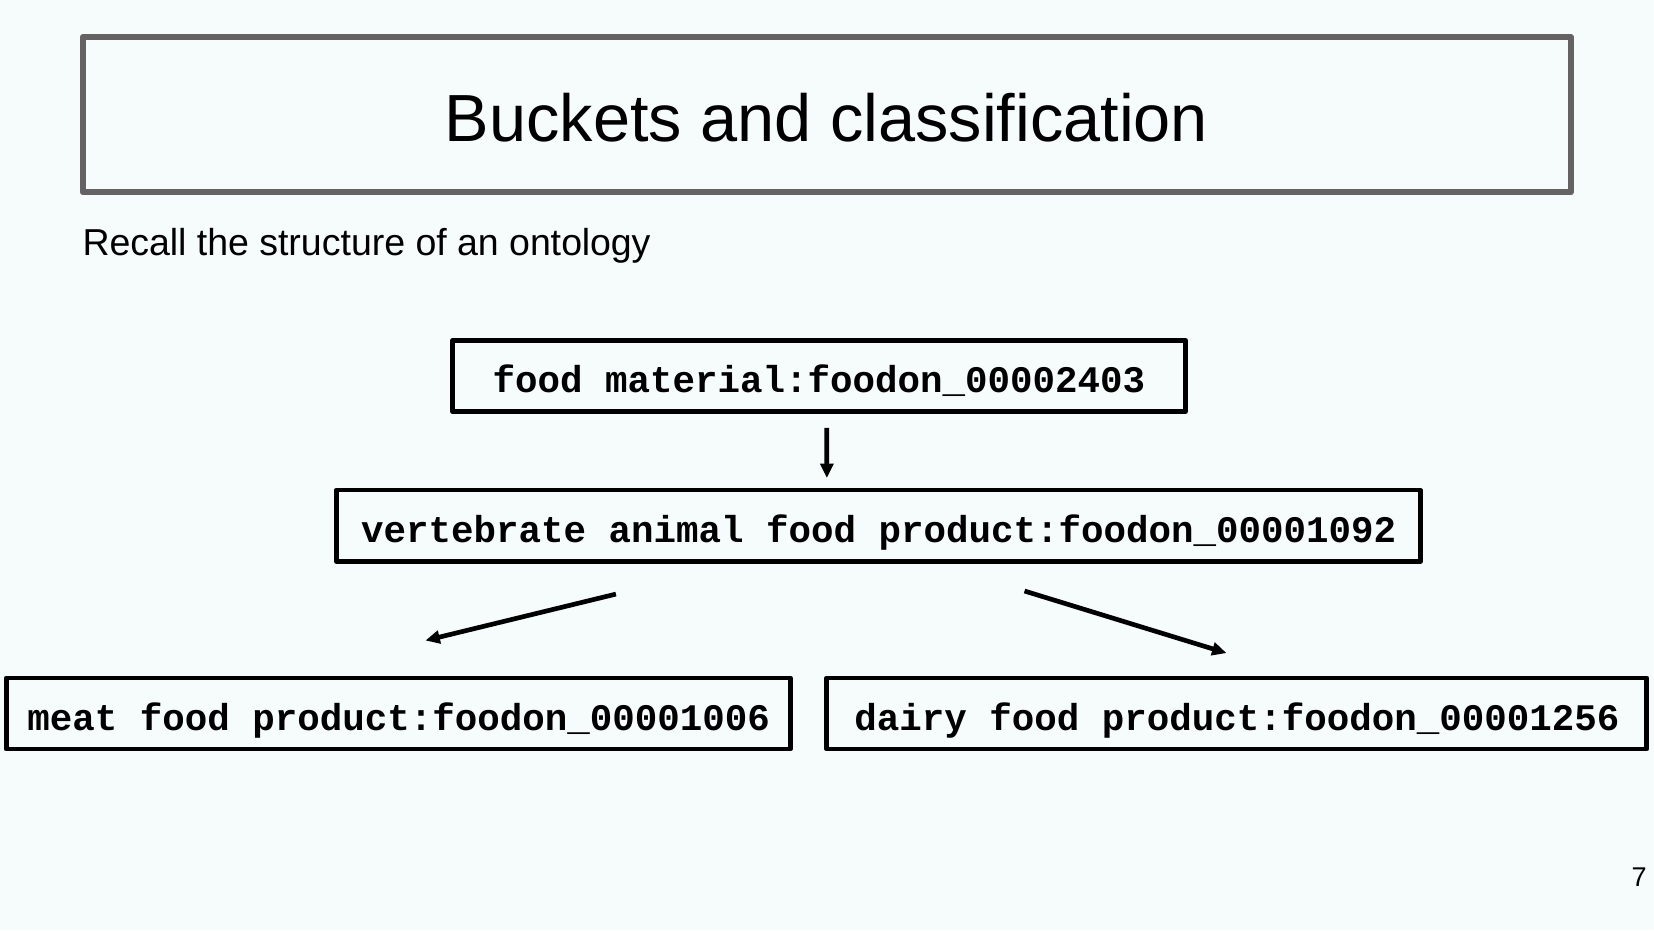

Buckets and classification
Recall the structure of an ontology
food material:foodon_00002403
vertebrate animal food product:foodon_00001092
meat food product:foodon_00001006
dairy food product:foodon_00001256